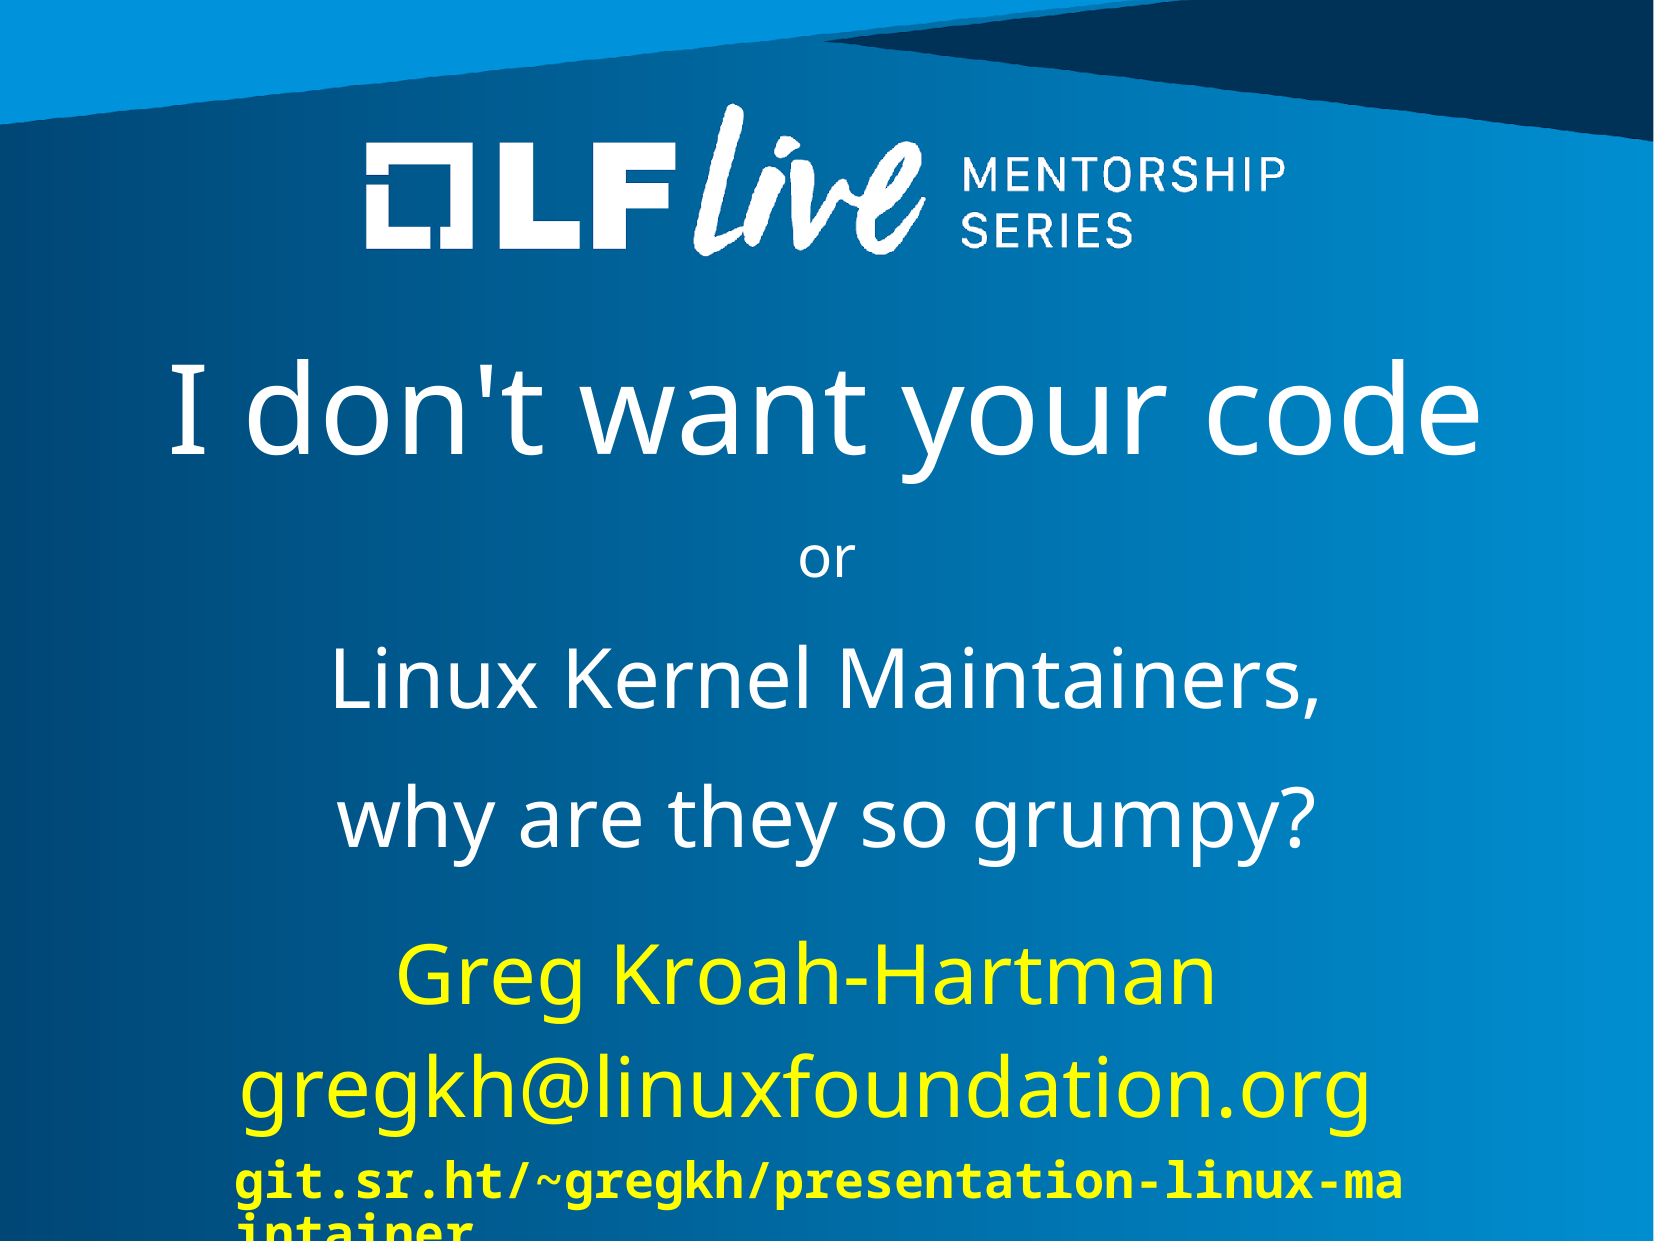

I don't want your code
or
Linux Kernel Maintainers,
why are they so grumpy?
Greg Kroah-Hartman
gregkh@linuxfoundation.org
git.sr.ht/~gregkh/presentation-linux-maintainer